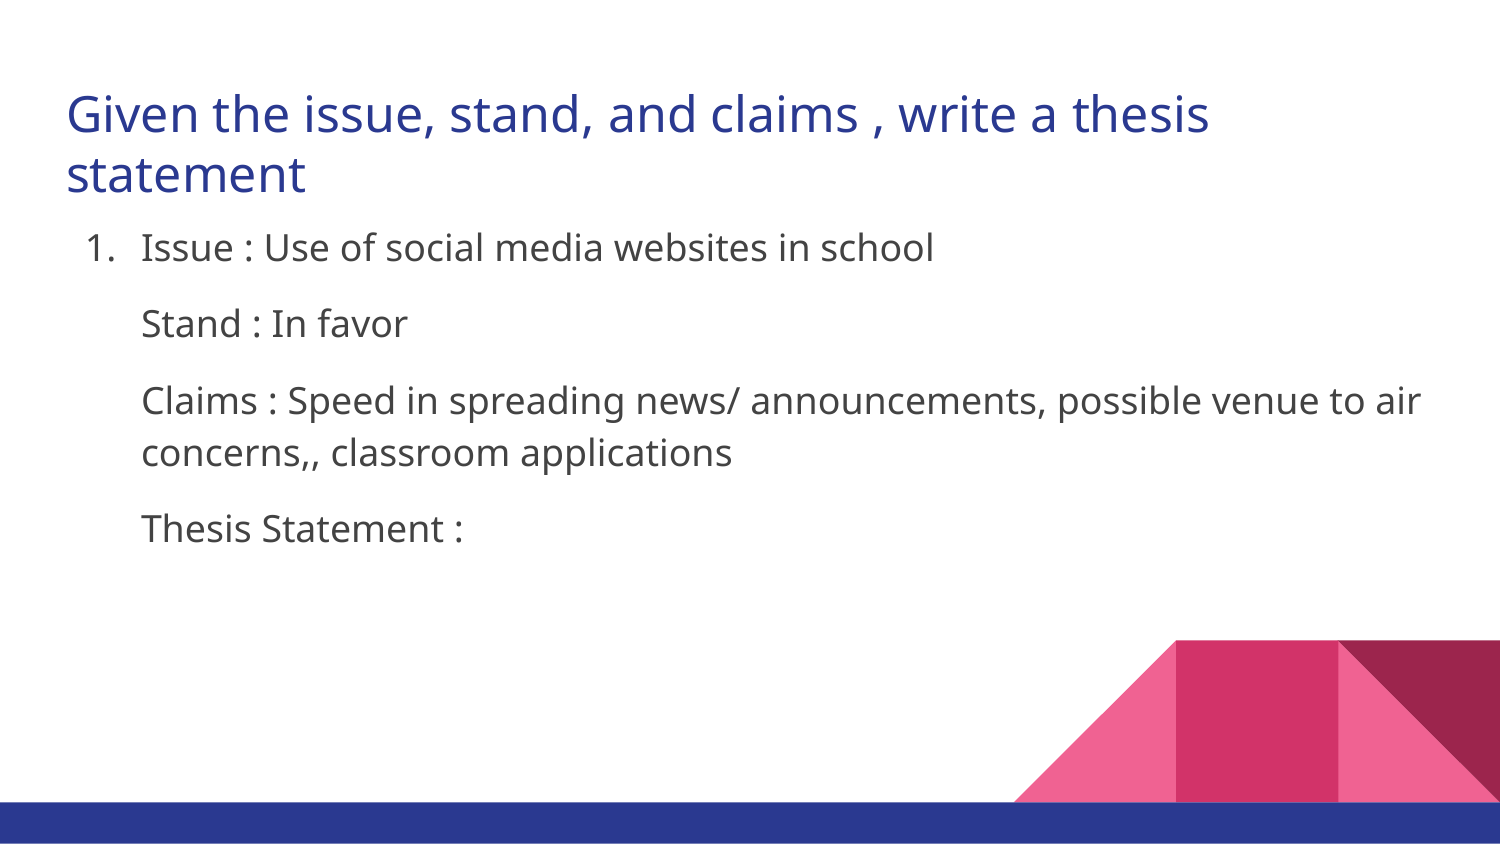

# Given the issue, stand, and claims , write a thesis statement
Issue : Use of social media websites in school
Stand : In favor
Claims : Speed in spreading news/ announcements, possible venue to air concerns,, classroom applications
Thesis Statement :